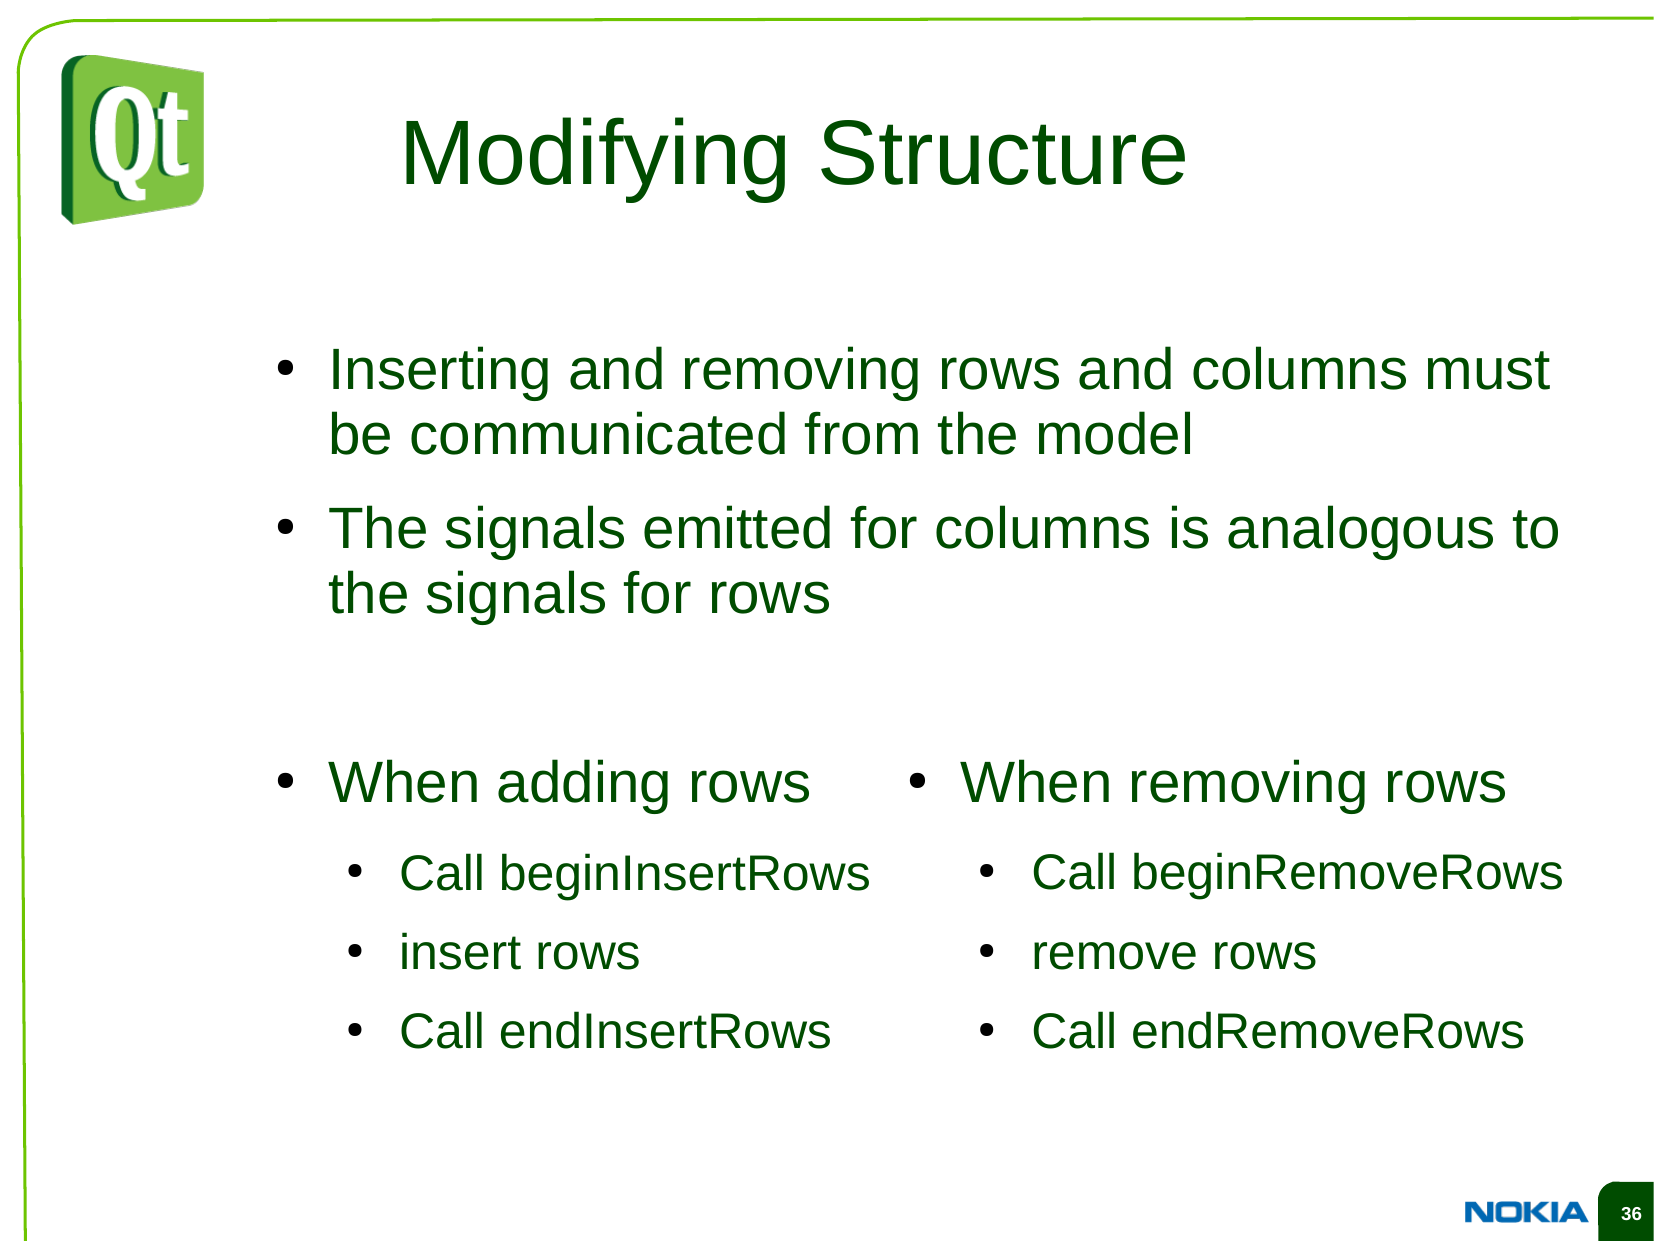

# Modifying Structure
Inserting and removing rows and columns must be communicated from the model
The signals emitted for columns is analogous to the signals for rows
When adding rows
Call beginInsertRows
insert rows
Call endInsertRows
When removing rows
Call beginRemoveRows
remove rows
Call endRemoveRows